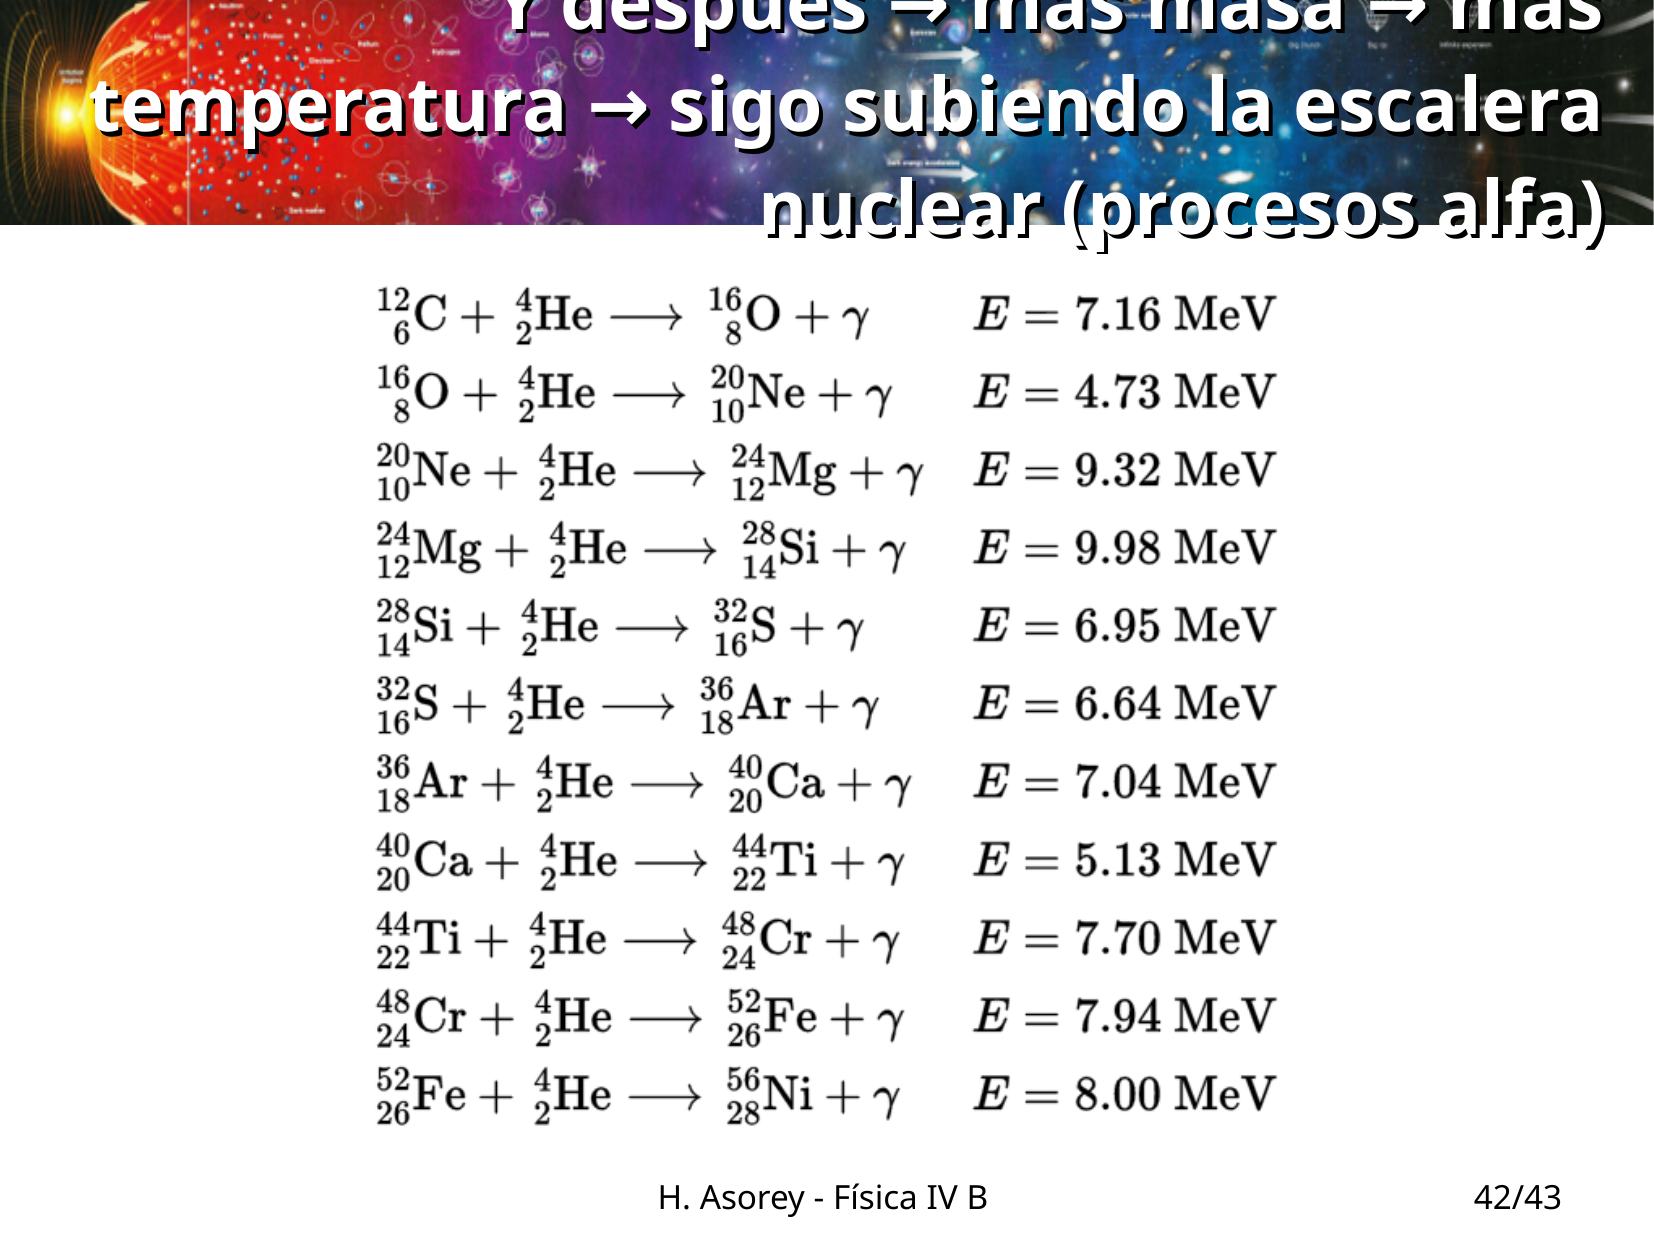

# Y despúes → más masa → más temperatura → sigo subiendo la escalera nuclear (procesos alfa)
H. Asorey - Física IV B
42